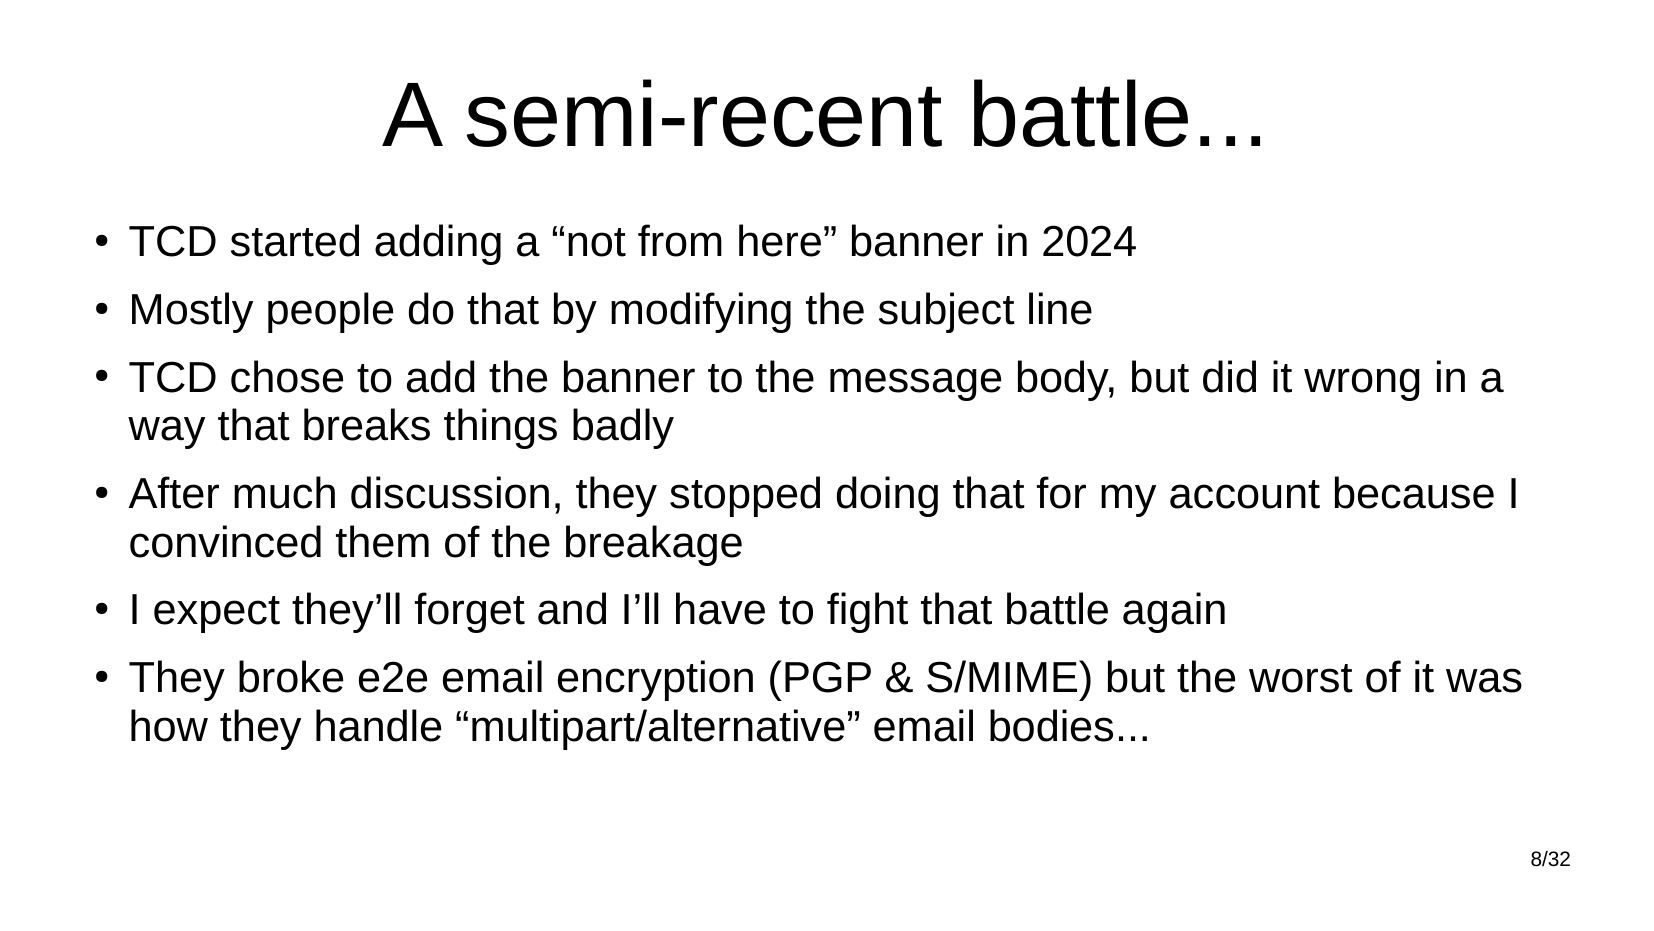

# A semi-recent battle...
TCD started adding a “not from here” banner in 2024
Mostly people do that by modifying the subject line
TCD chose to add the banner to the message body, but did it wrong in a way that breaks things badly
After much discussion, they stopped doing that for my account because I convinced them of the breakage
I expect they’ll forget and I’ll have to fight that battle again
They broke e2e email encryption (PGP & S/MIME) but the worst of it was how they handle “multipart/alternative” email bodies...
8